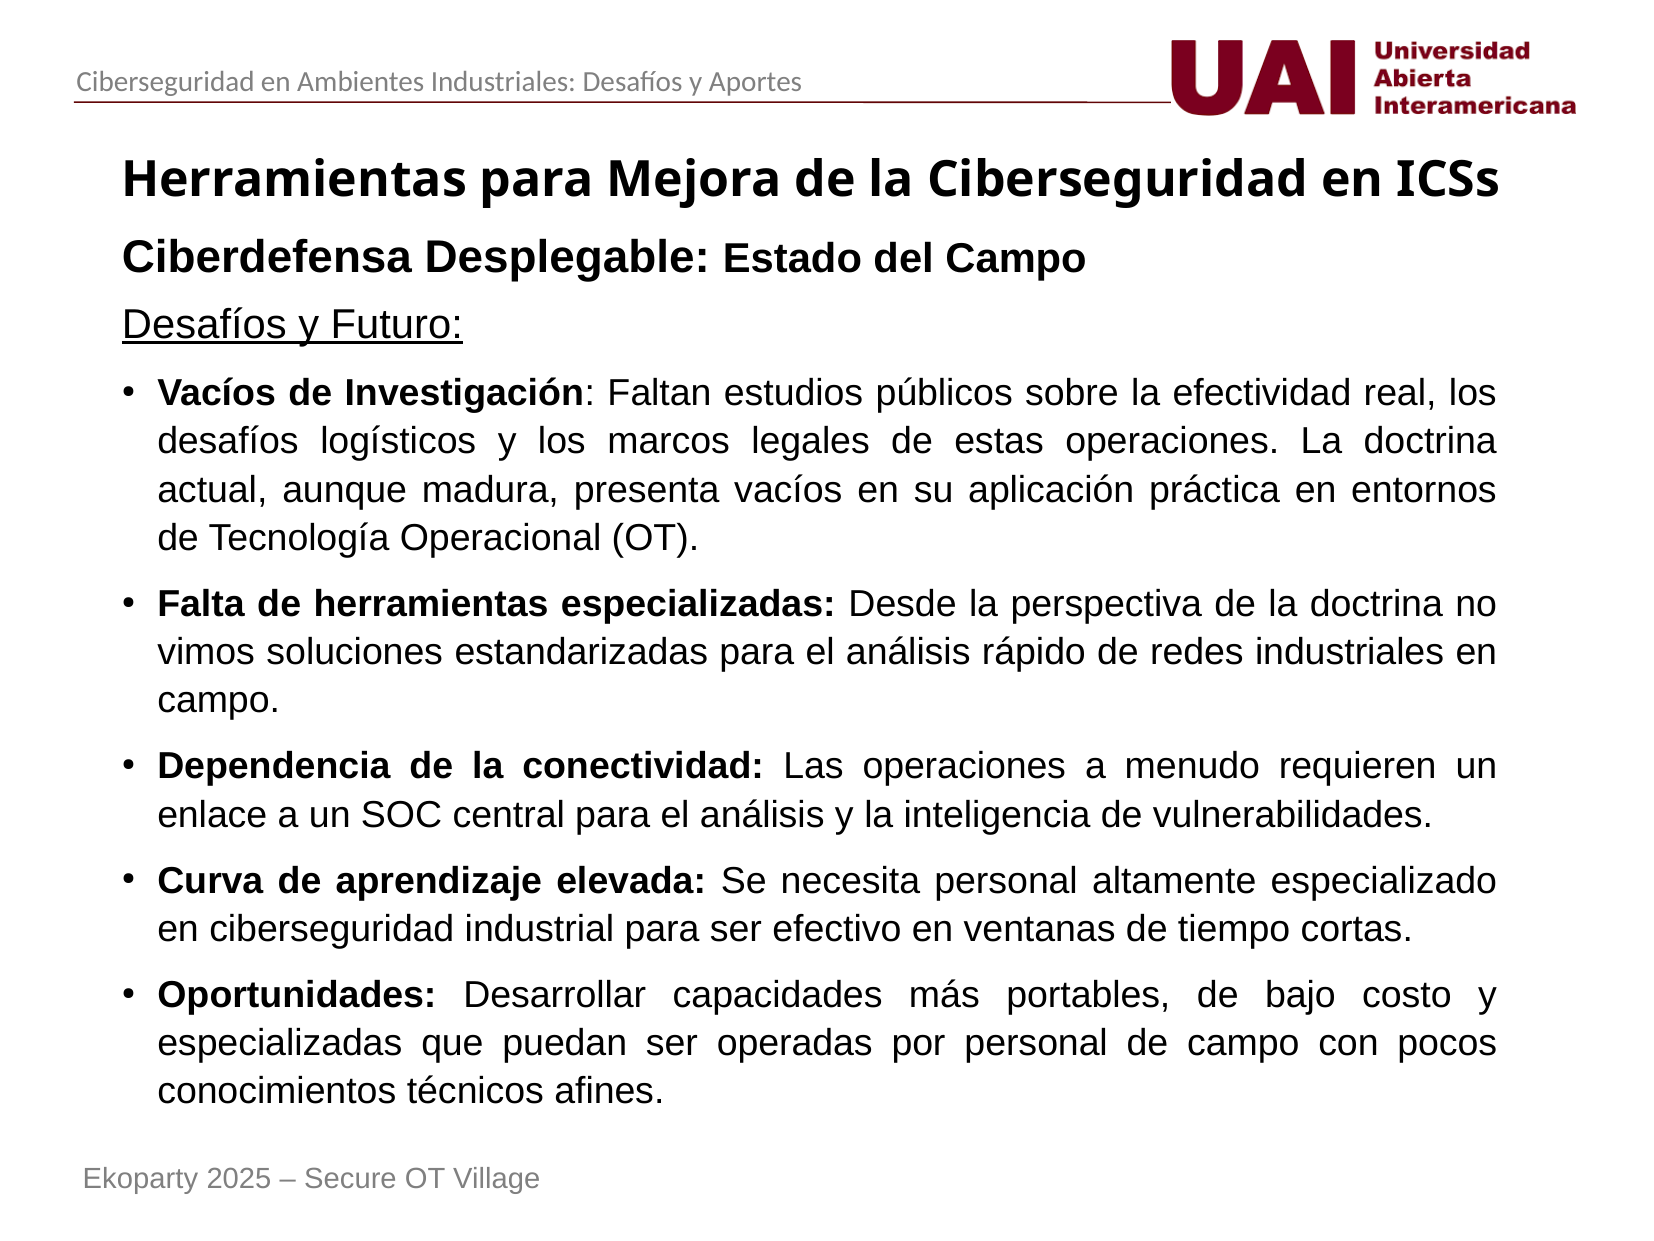

Herramientas para Mejora de la Ciberseguridad en ICSs
Ciberdefensa Desplegable: Estado del Campo
Desafíos y Futuro:
Vacíos de Investigación: Faltan estudios públicos sobre la efectividad real, los desafíos logísticos y los marcos legales de estas operaciones. La doctrina actual, aunque madura, presenta vacíos en su aplicación práctica en entornos de Tecnología Operacional (OT).
Falta de herramientas especializadas: Desde la perspectiva de la doctrina no vimos soluciones estandarizadas para el análisis rápido de redes industriales en campo.
Dependencia de la conectividad: Las operaciones a menudo requieren un enlace a un SOC central para el análisis y la inteligencia de vulnerabilidades.
Curva de aprendizaje elevada: Se necesita personal altamente especializado en ciberseguridad industrial para ser efectivo en ventanas de tiempo cortas.
Oportunidades: Desarrollar capacidades más portables, de bajo costo y especializadas que puedan ser operadas por personal de campo con pocos conocimientos técnicos afines.